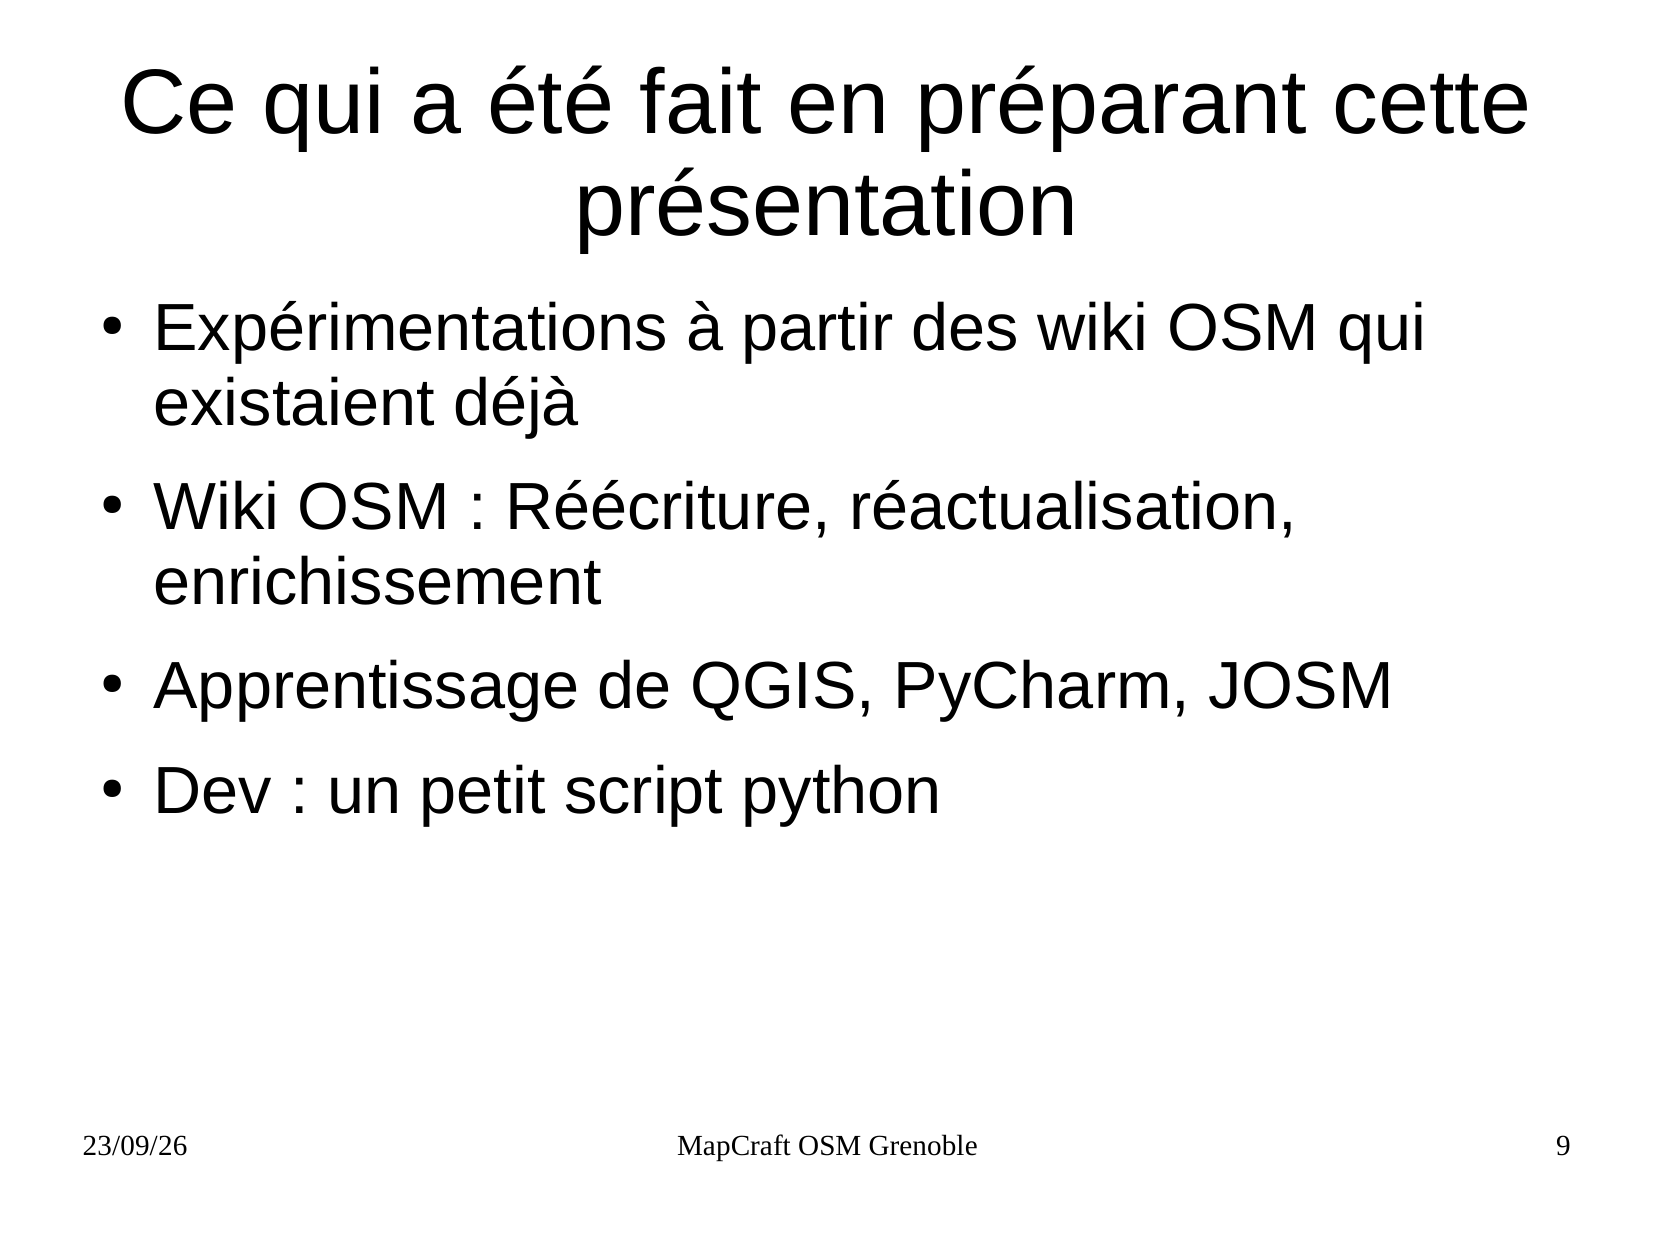

# Ce qui a été fait en préparant cette présentation
Expérimentations à partir des wiki OSM qui existaient déjà
Wiki OSM : Réécriture, réactualisation, enrichissement
Apprentissage de QGIS, PyCharm, JOSM
Dev : un petit script python
MapCraft OSM Grenoble
9